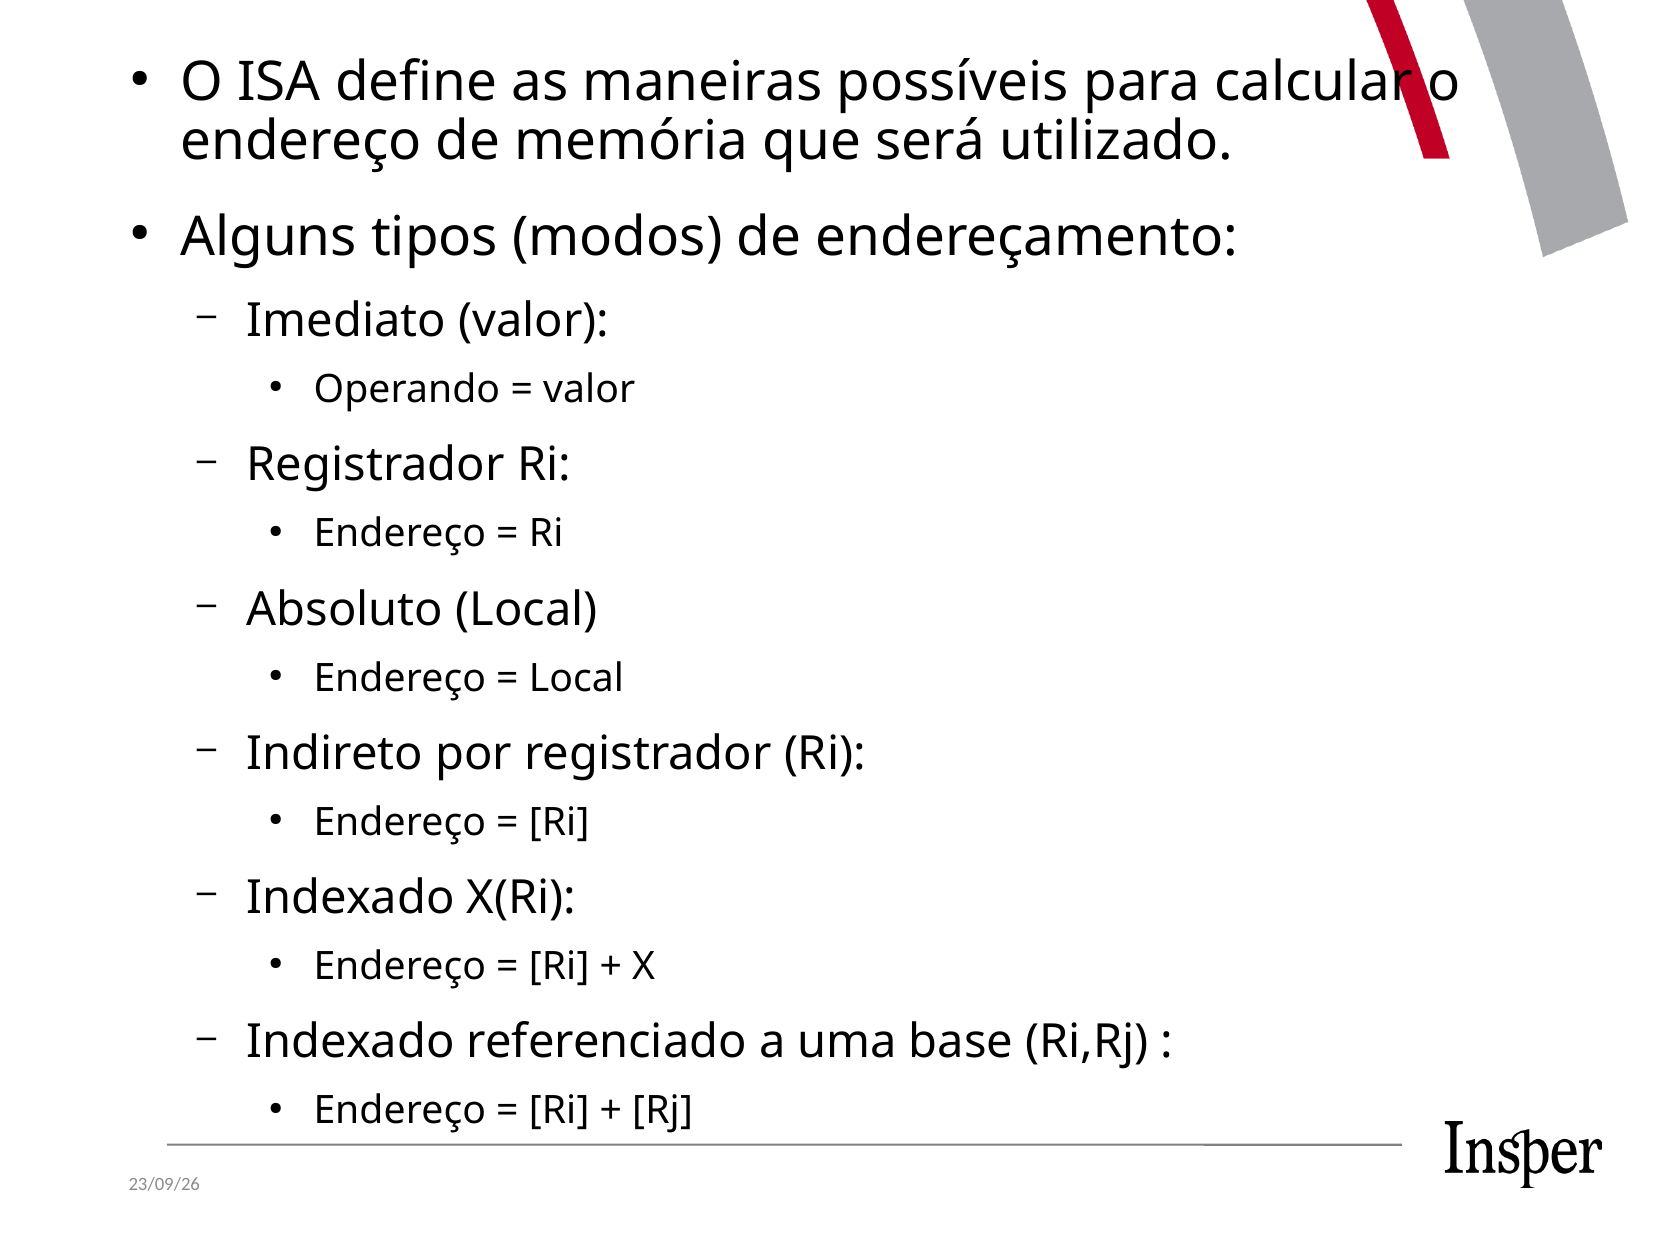

# O ISA define as maneiras possíveis para calcular o endereço de memória que será utilizado.
Alguns tipos (modos) de endereçamento:
Imediato (valor):
Operando = valor
Registrador Ri:
Endereço = Ri
Absoluto (Local)
Endereço = Local
Indireto por registrador (Ri):
Endereço = [Ri]
Indexado X(Ri):
Endereço = [Ri] + X
Indexado referenciado a uma base (Ri,Rj) :
Endereço = [Ri] + [Rj]